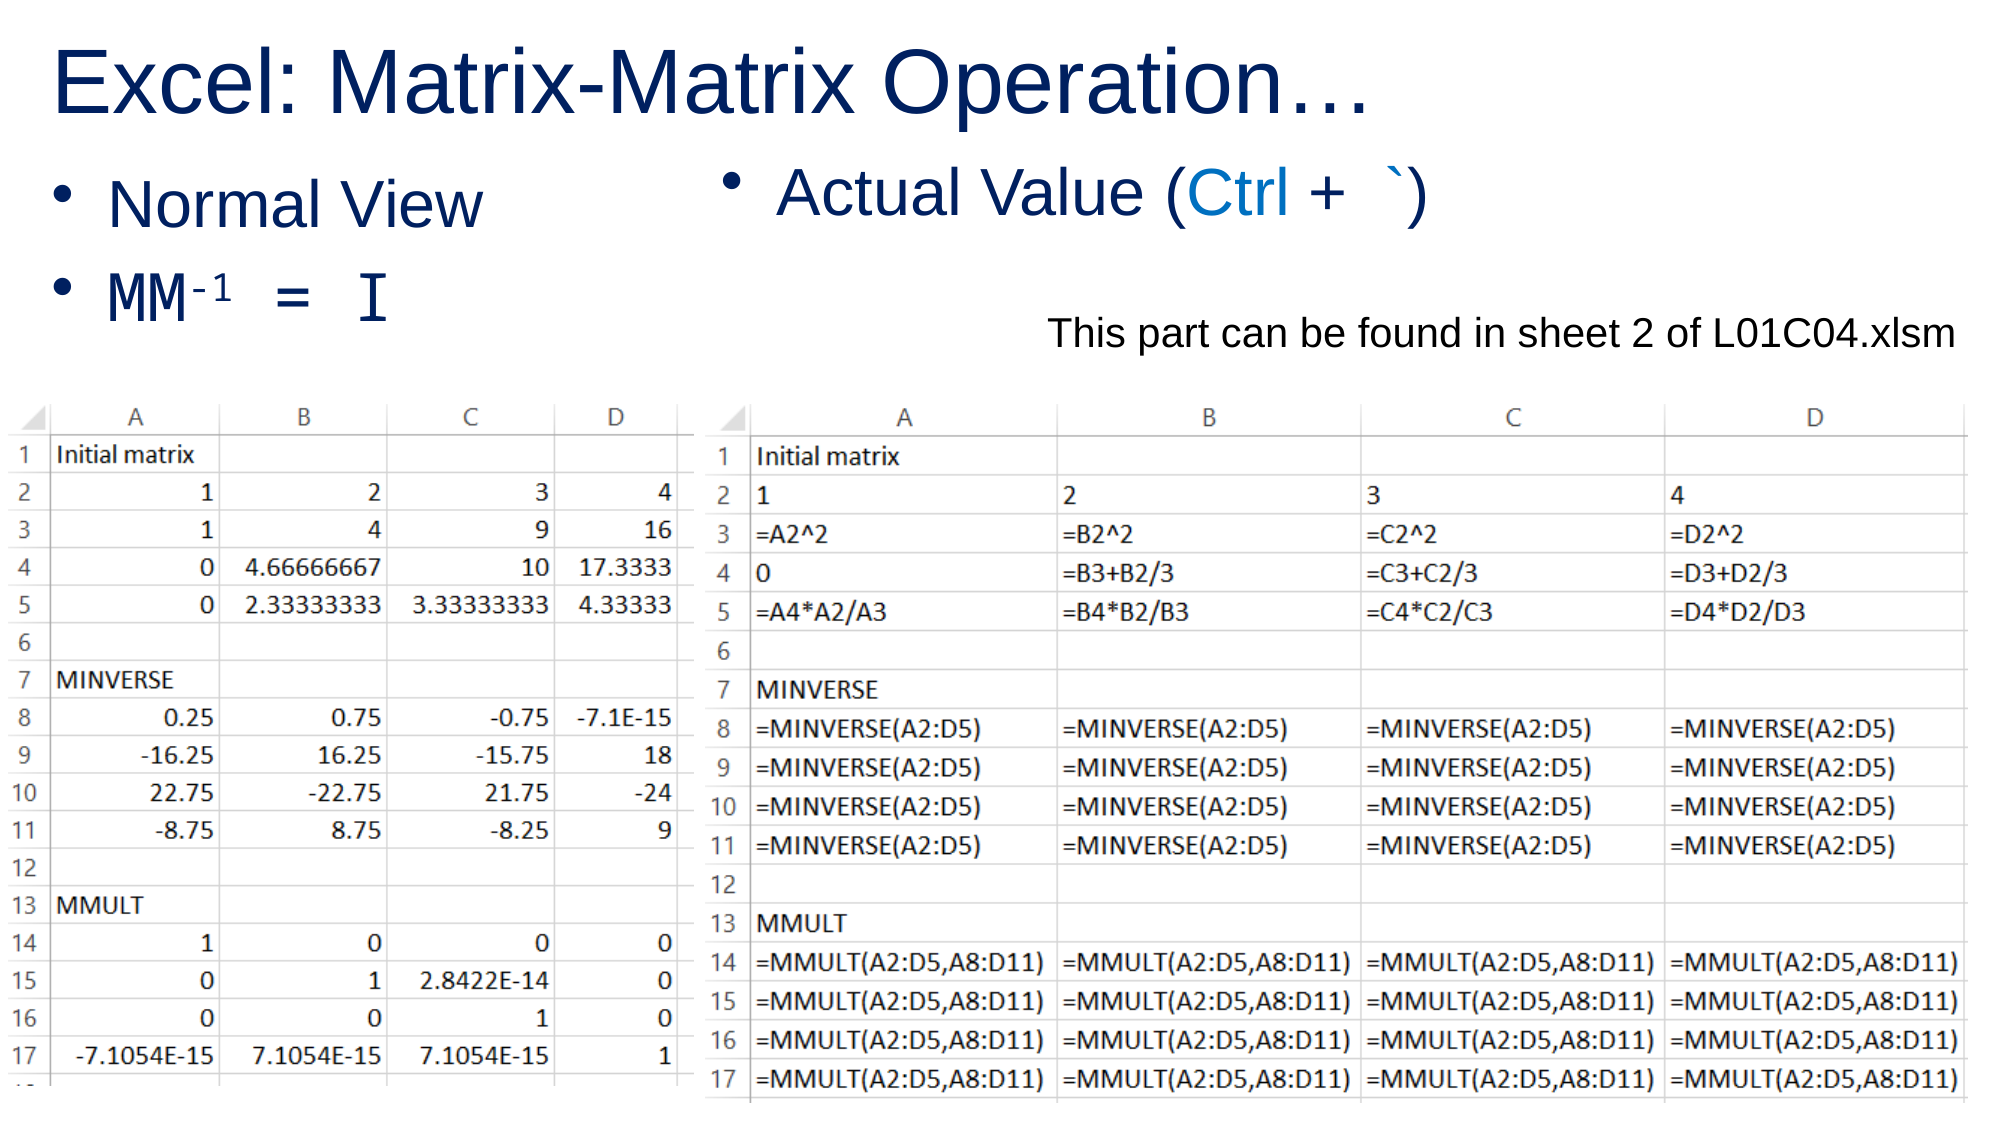

# Excel: Matrix-Matrix Operation…
Actual Value (Ctrl + `)
Normal View
MM-1 = I
This part can be found in sheet 2 of L01C04.xlsm